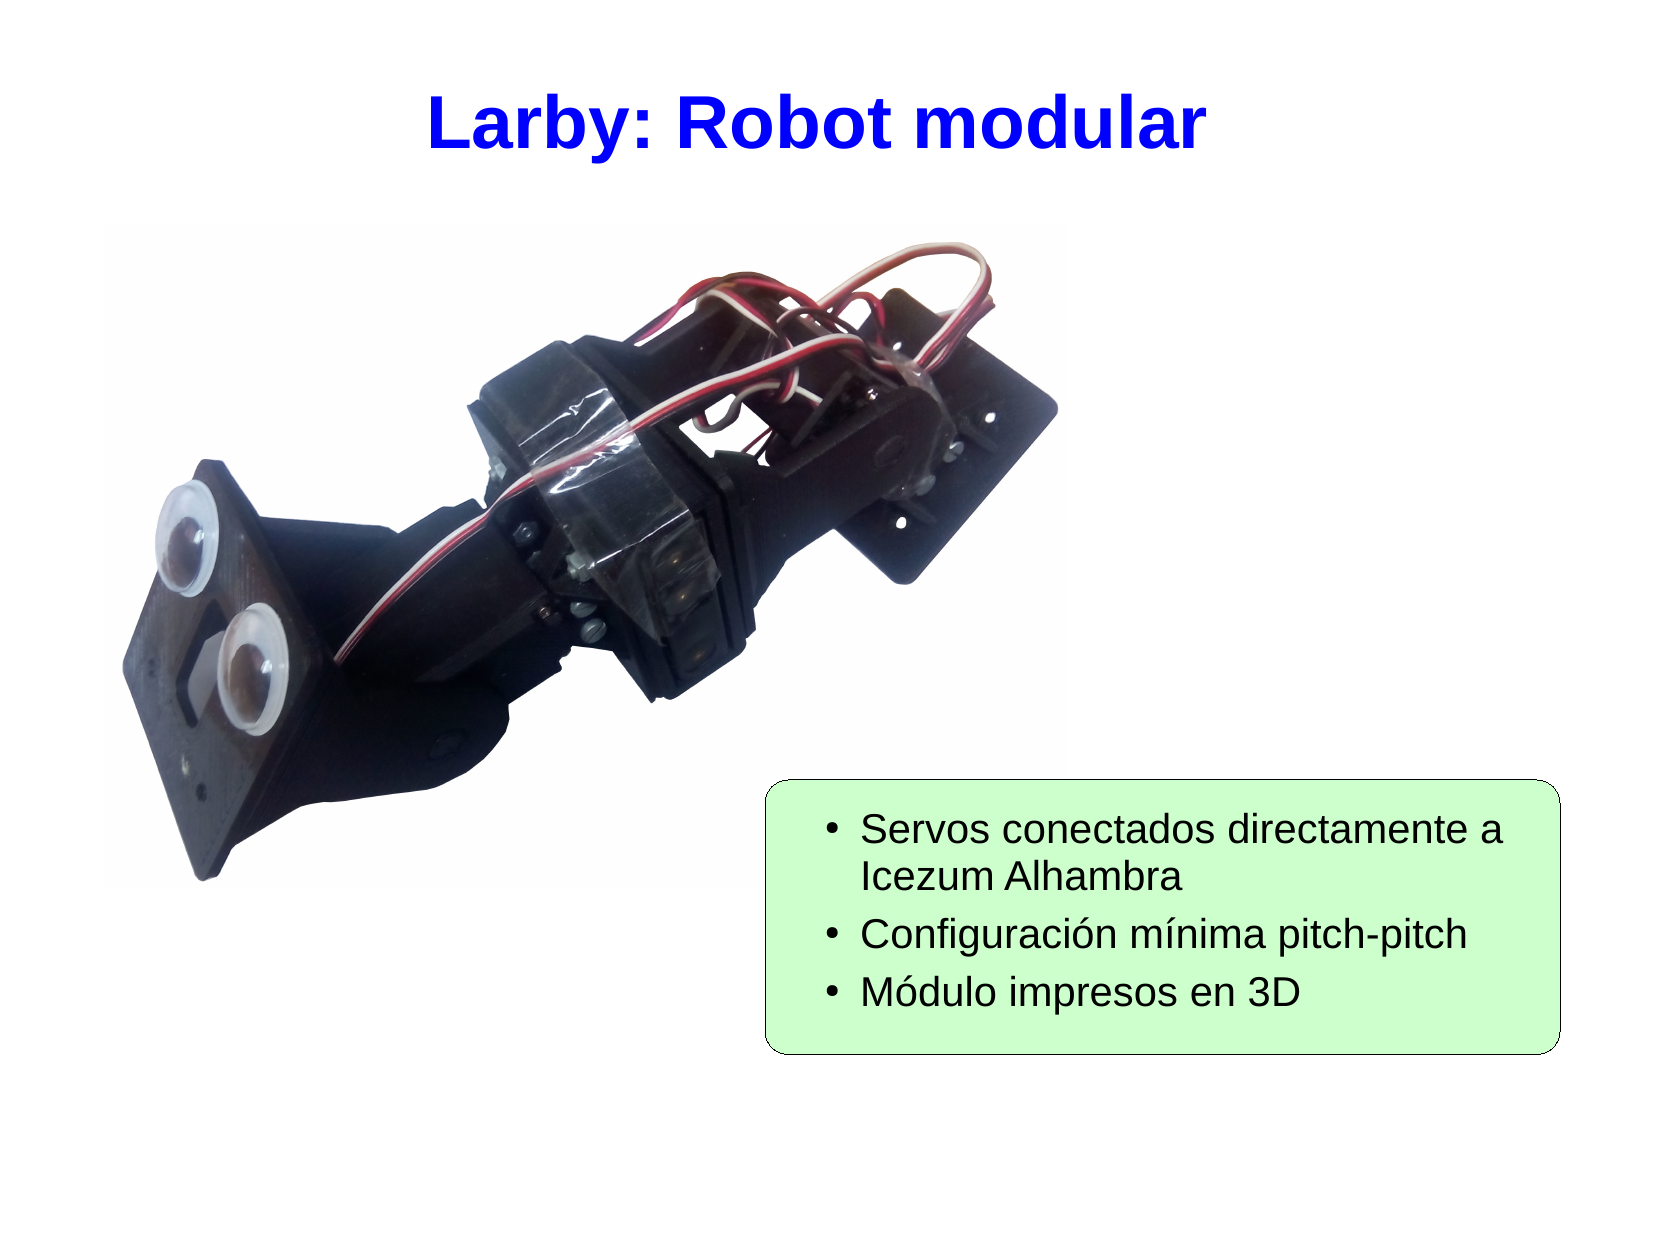

Larby: Robot modular
Servos conectados directamente a Icezum Alhambra
Configuración mínima pitch-pitch
Módulo impresos en 3D